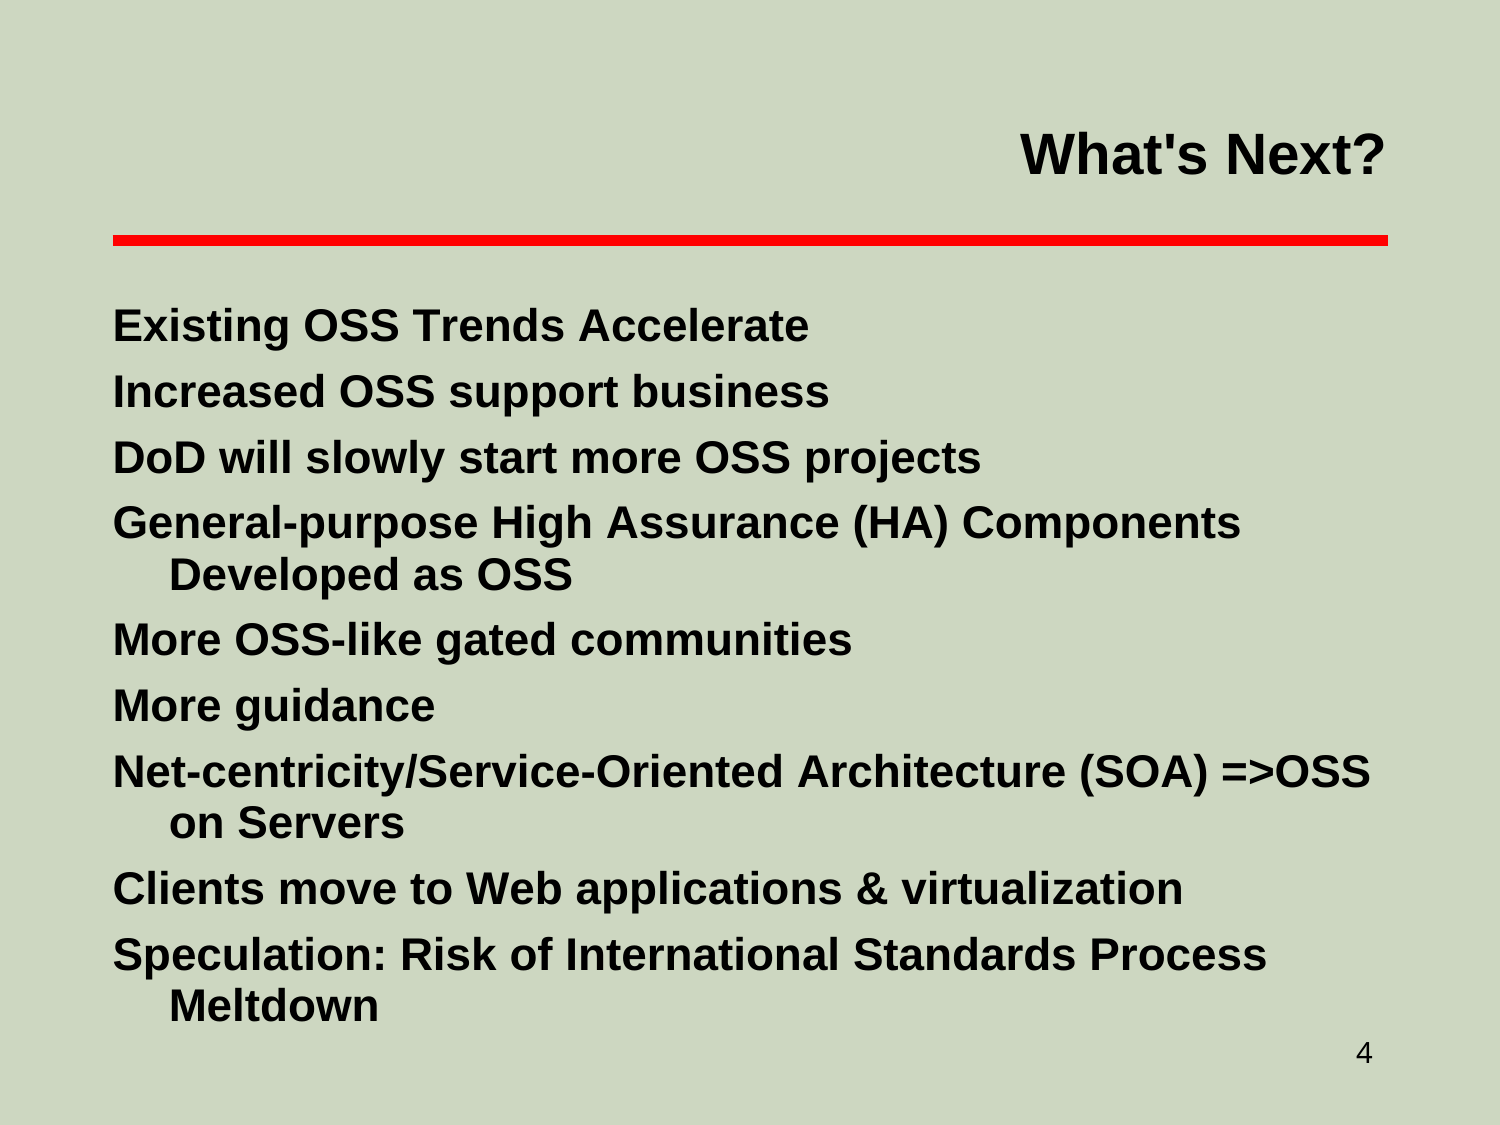

# What's Next?
Existing OSS Trends Accelerate
Increased OSS support business
DoD will slowly start more OSS projects
General-purpose High Assurance (HA) Components Developed as OSS
More OSS-like gated communities
More guidance
Net-centricity/Service-Oriented Architecture (SOA) =>OSS on Servers
Clients move to Web applications & virtualization
Speculation: Risk of International Standards Process Meltdown